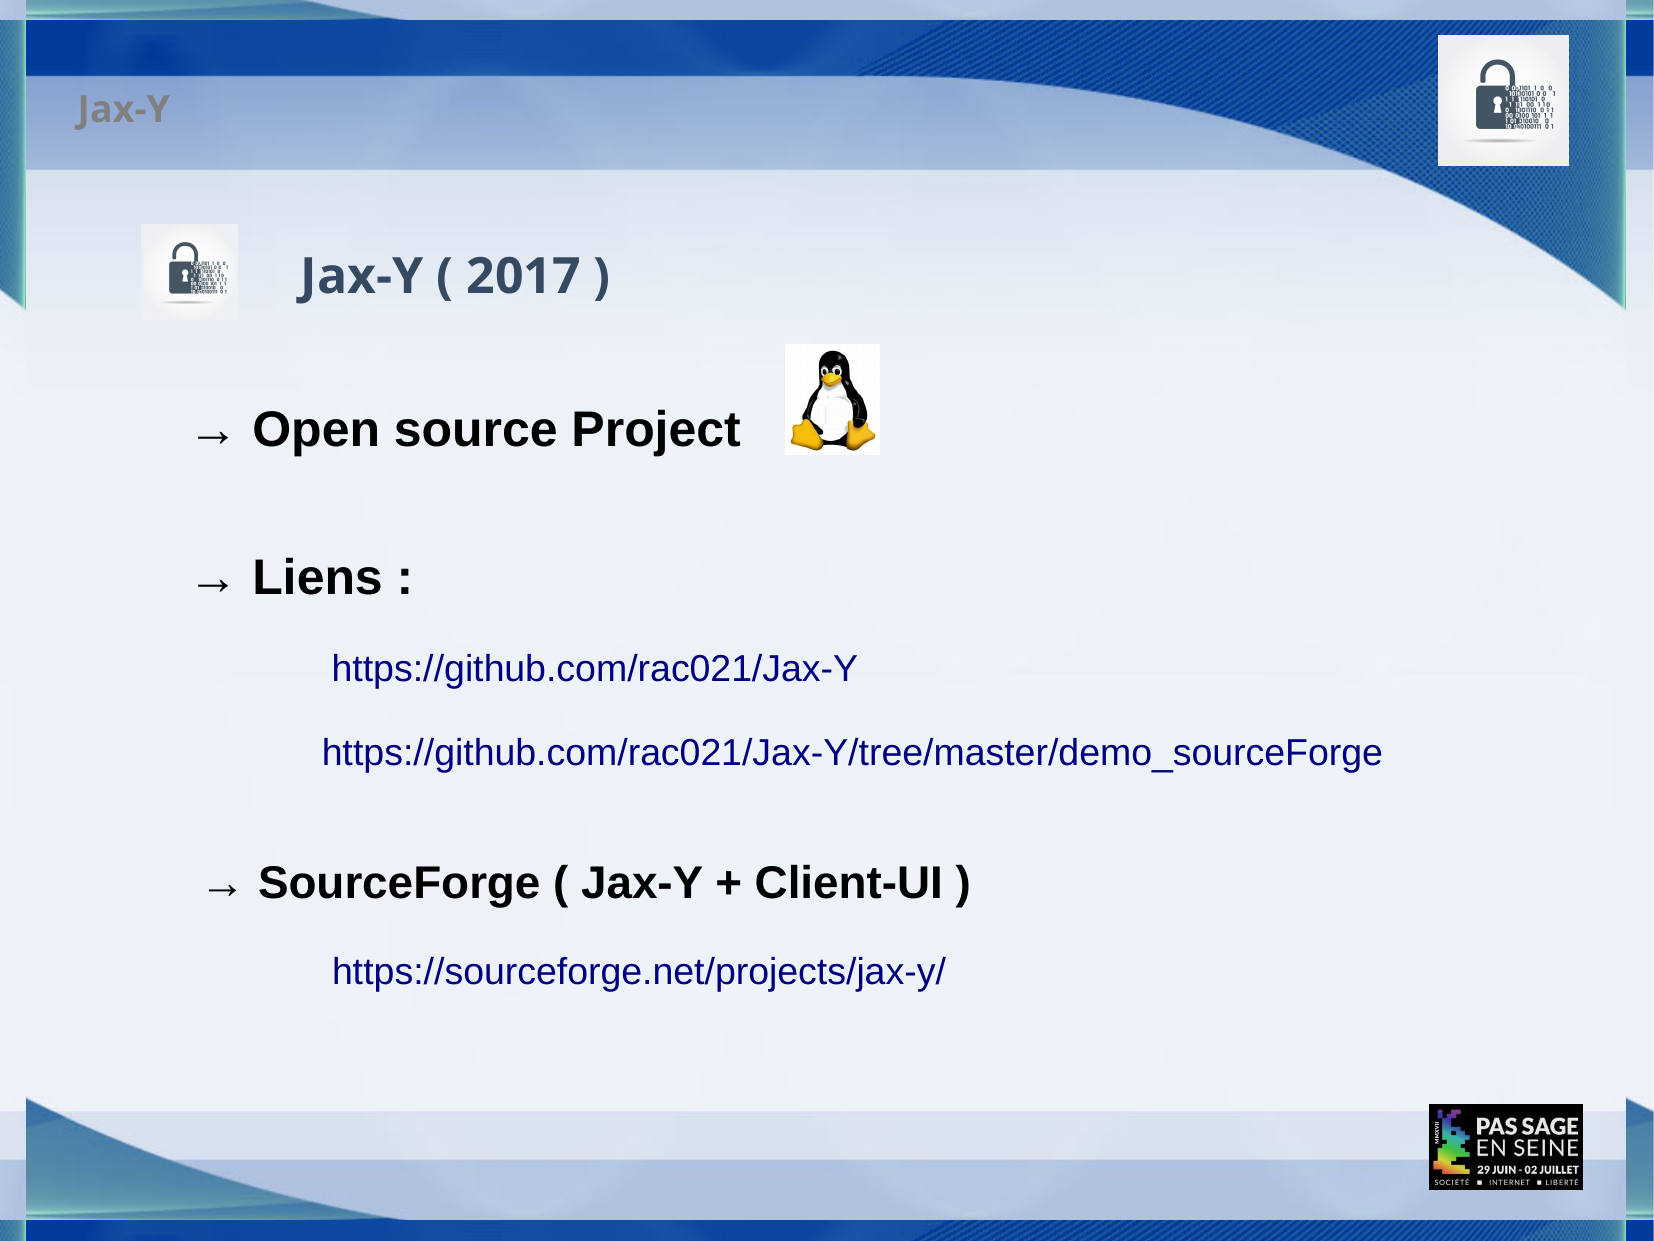

Jax-Y
# Jax-Y ( 2017 )
 → Open source Project
 → Liens :
 https://github.com/rac021/Jax-Y
		https://github.com/rac021/Jax-Y/tree/master/demo_sourceForge
 → SourceForge ( Jax-Y + Client-UI )
	 https://sourceforge.net/projects/jax-y/